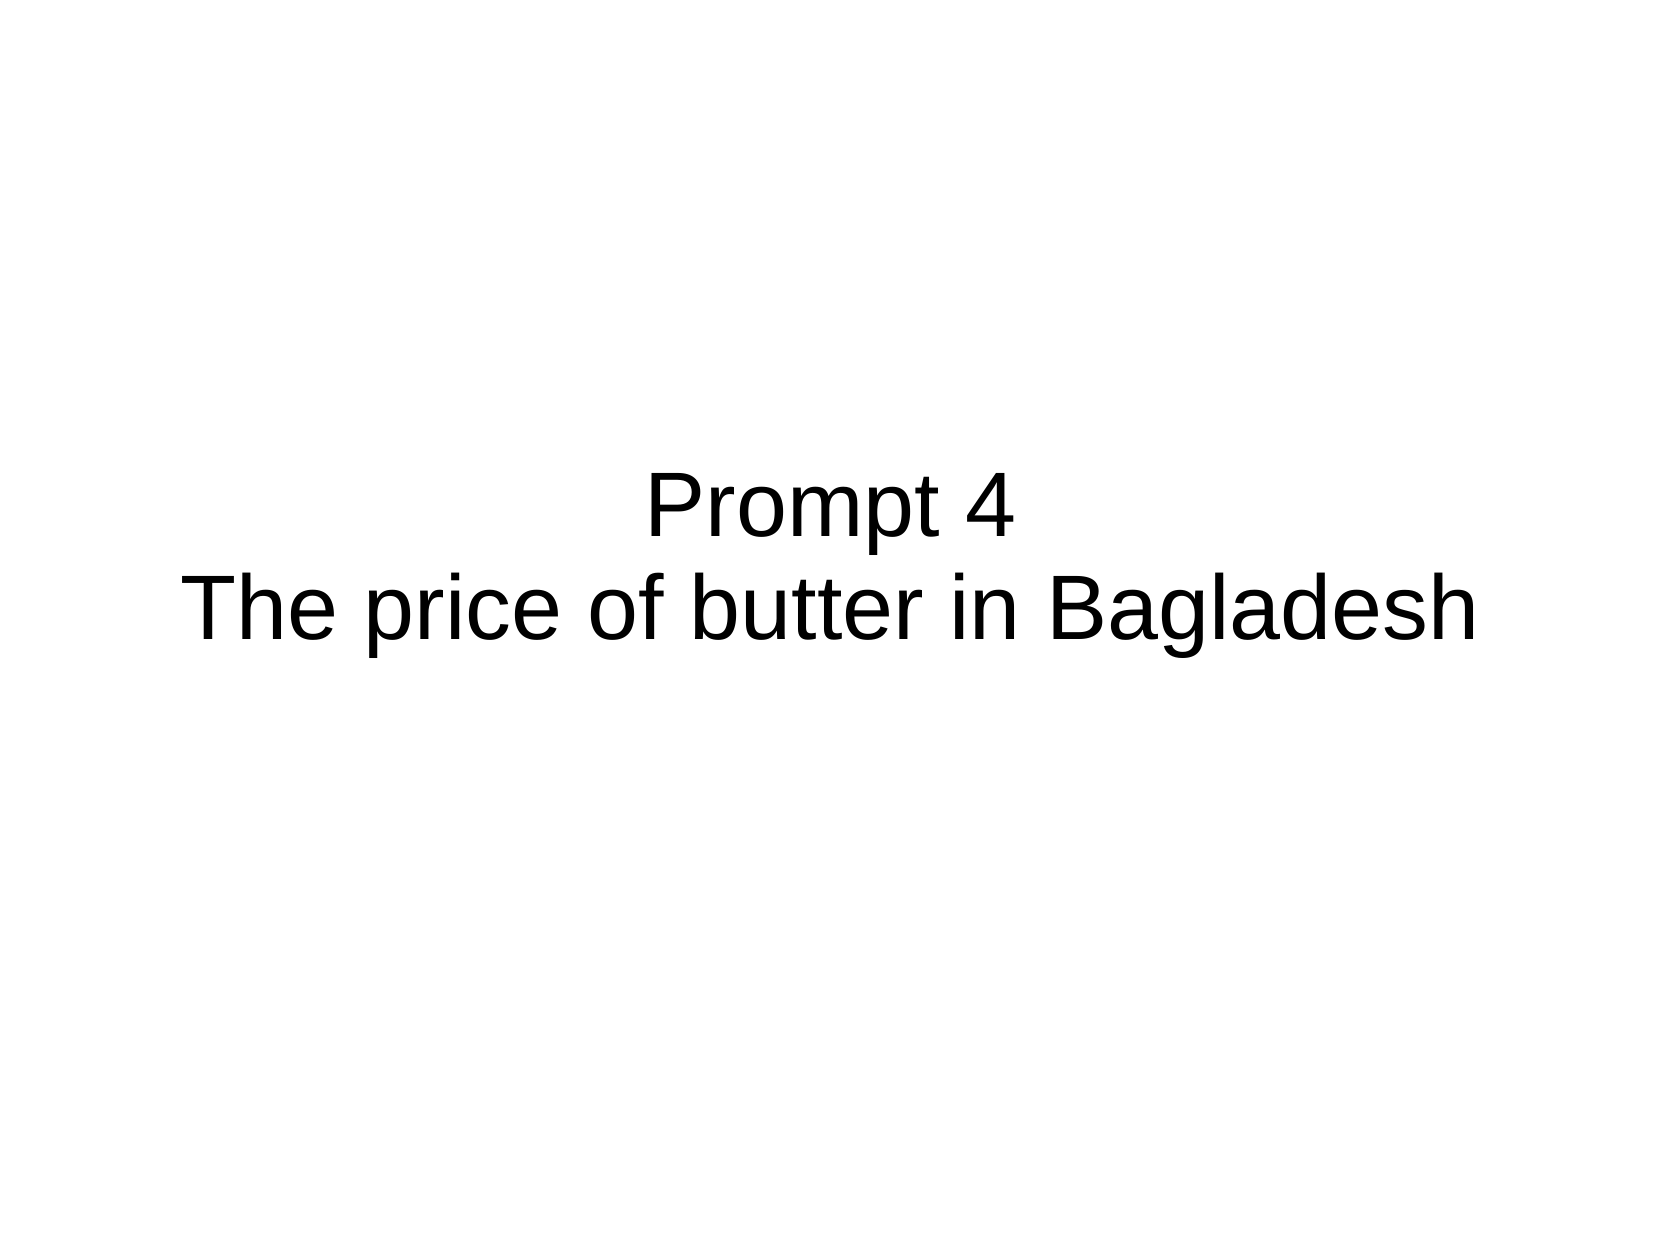

# Prompt 4 The price of butter in Bagladesh